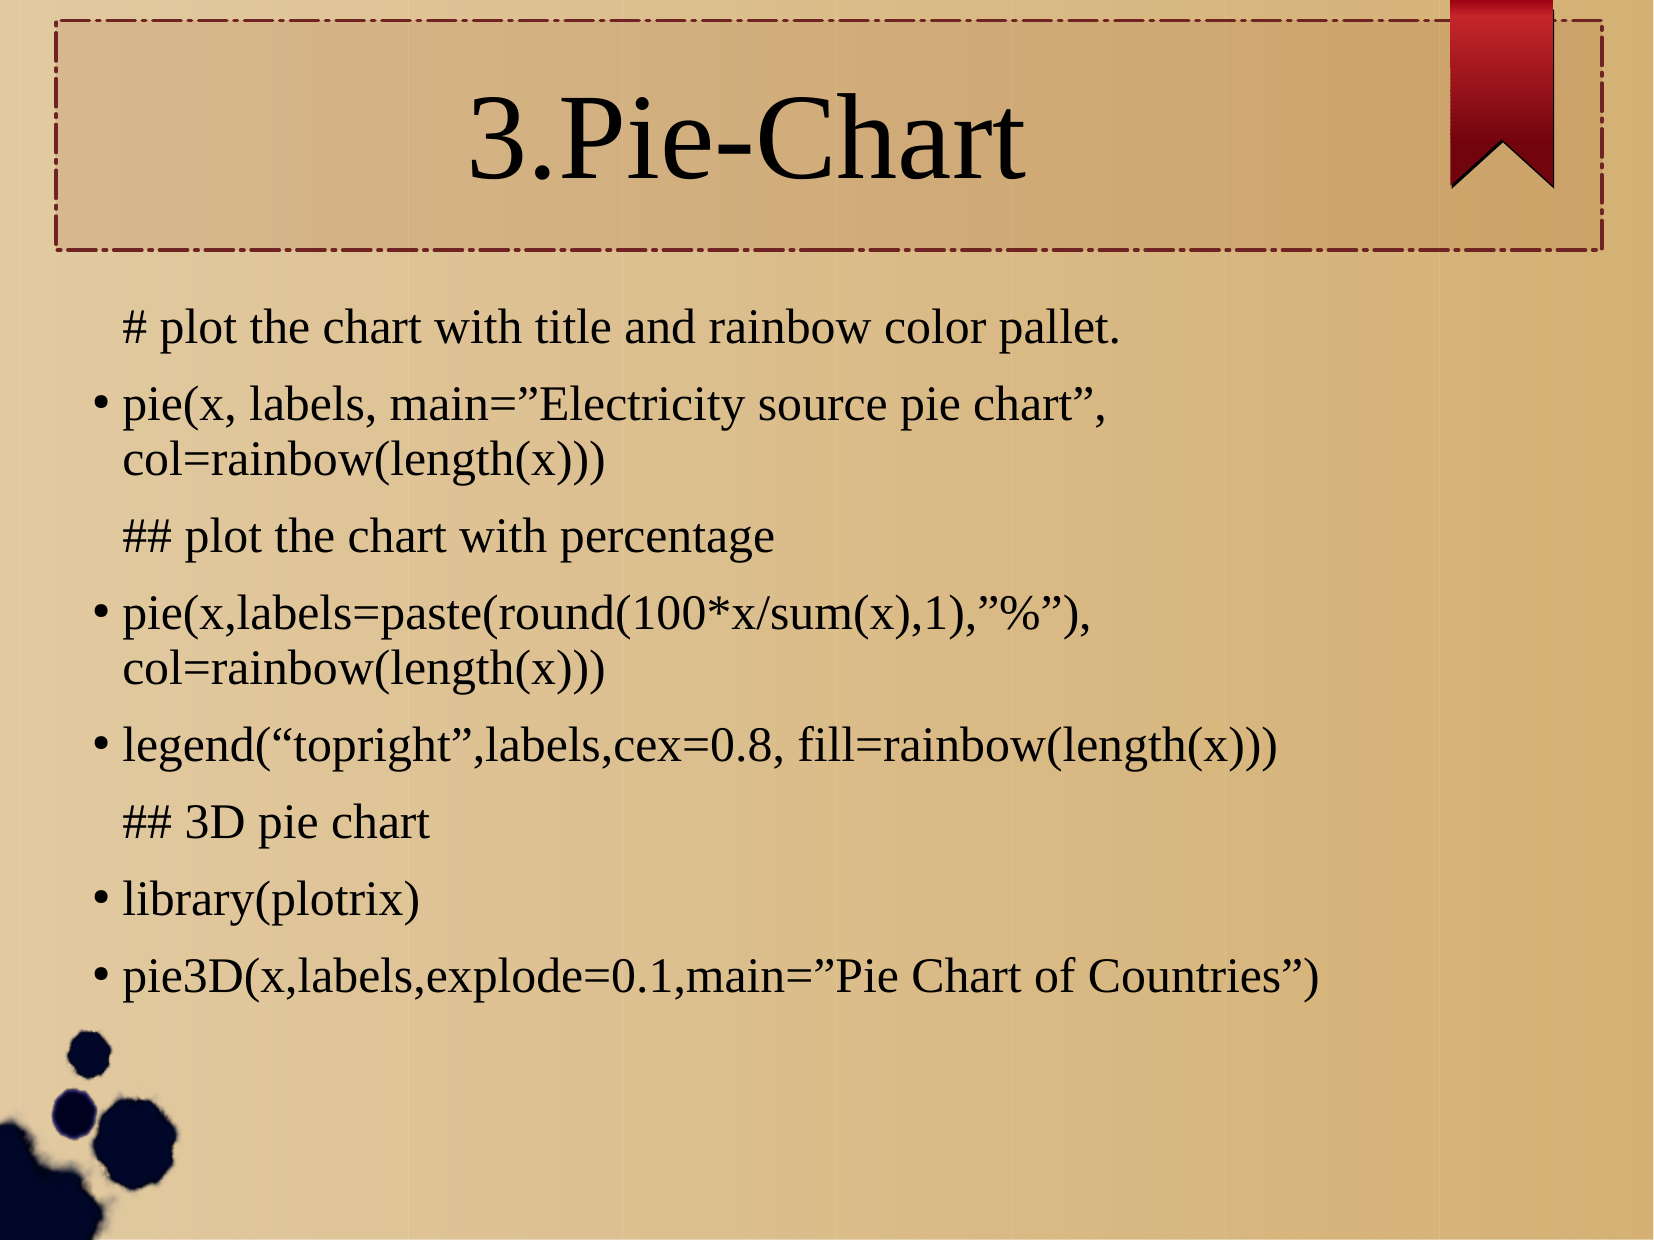

# 3.Pie-Chart
# plot the chart with title and rainbow color pallet.
pie(x, labels, main=”Electricity source pie chart”, col=rainbow(length(x)))
## plot the chart with percentage
pie(x,labels=paste(round(100*x/sum(x),1),”%”), col=rainbow(length(x)))
legend(“topright”,labels,cex=0.8, fill=rainbow(length(x)))
## 3D pie chart
library(plotrix)
pie3D(x,labels,explode=0.1,main=”Pie Chart of Countries”)